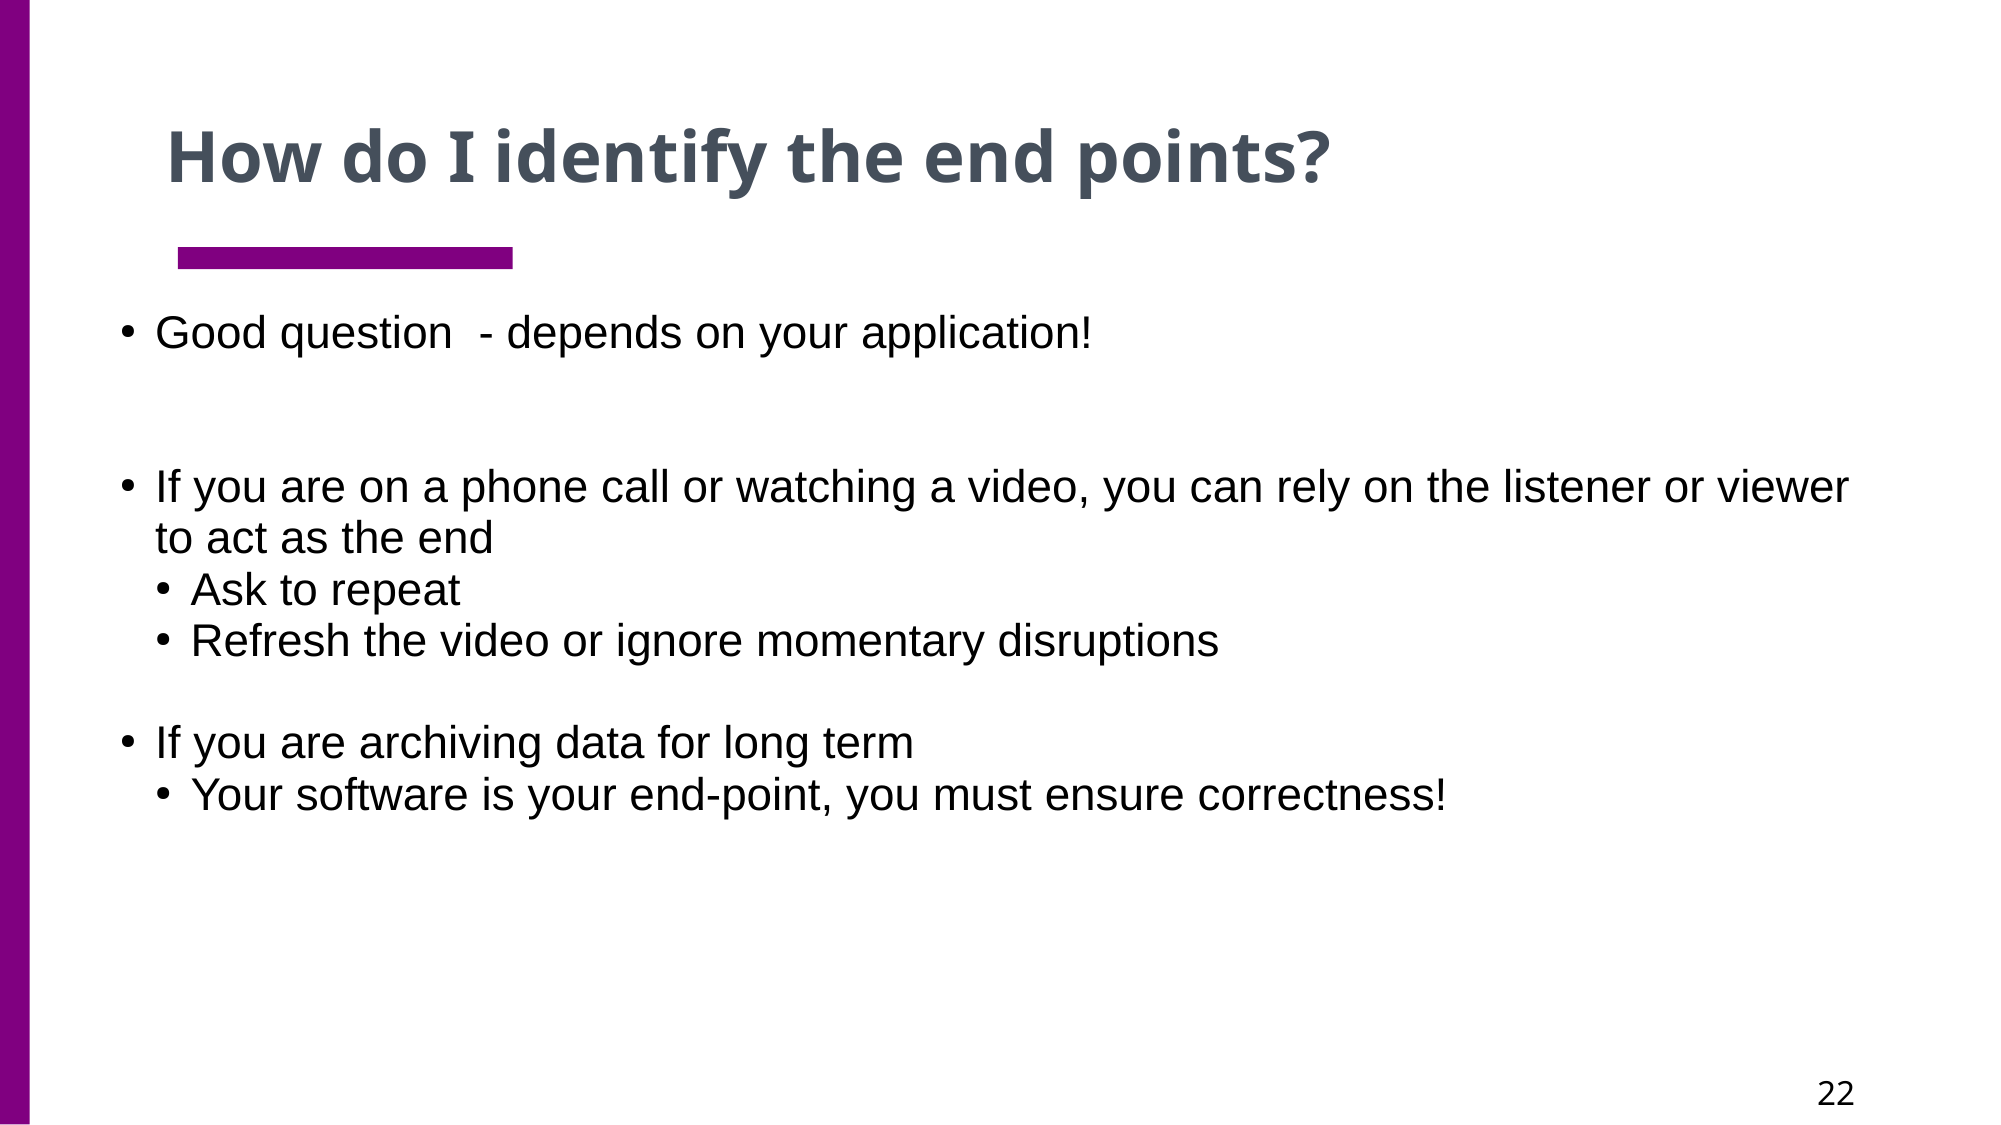

How do I identify the end points?
Good question - depends on your application!
If you are on a phone call or watching a video, you can rely on the listener or viewer to act as the end
Ask to repeat
Refresh the video or ignore momentary disruptions
If you are archiving data for long term
Your software is your end-point, you must ensure correctness!